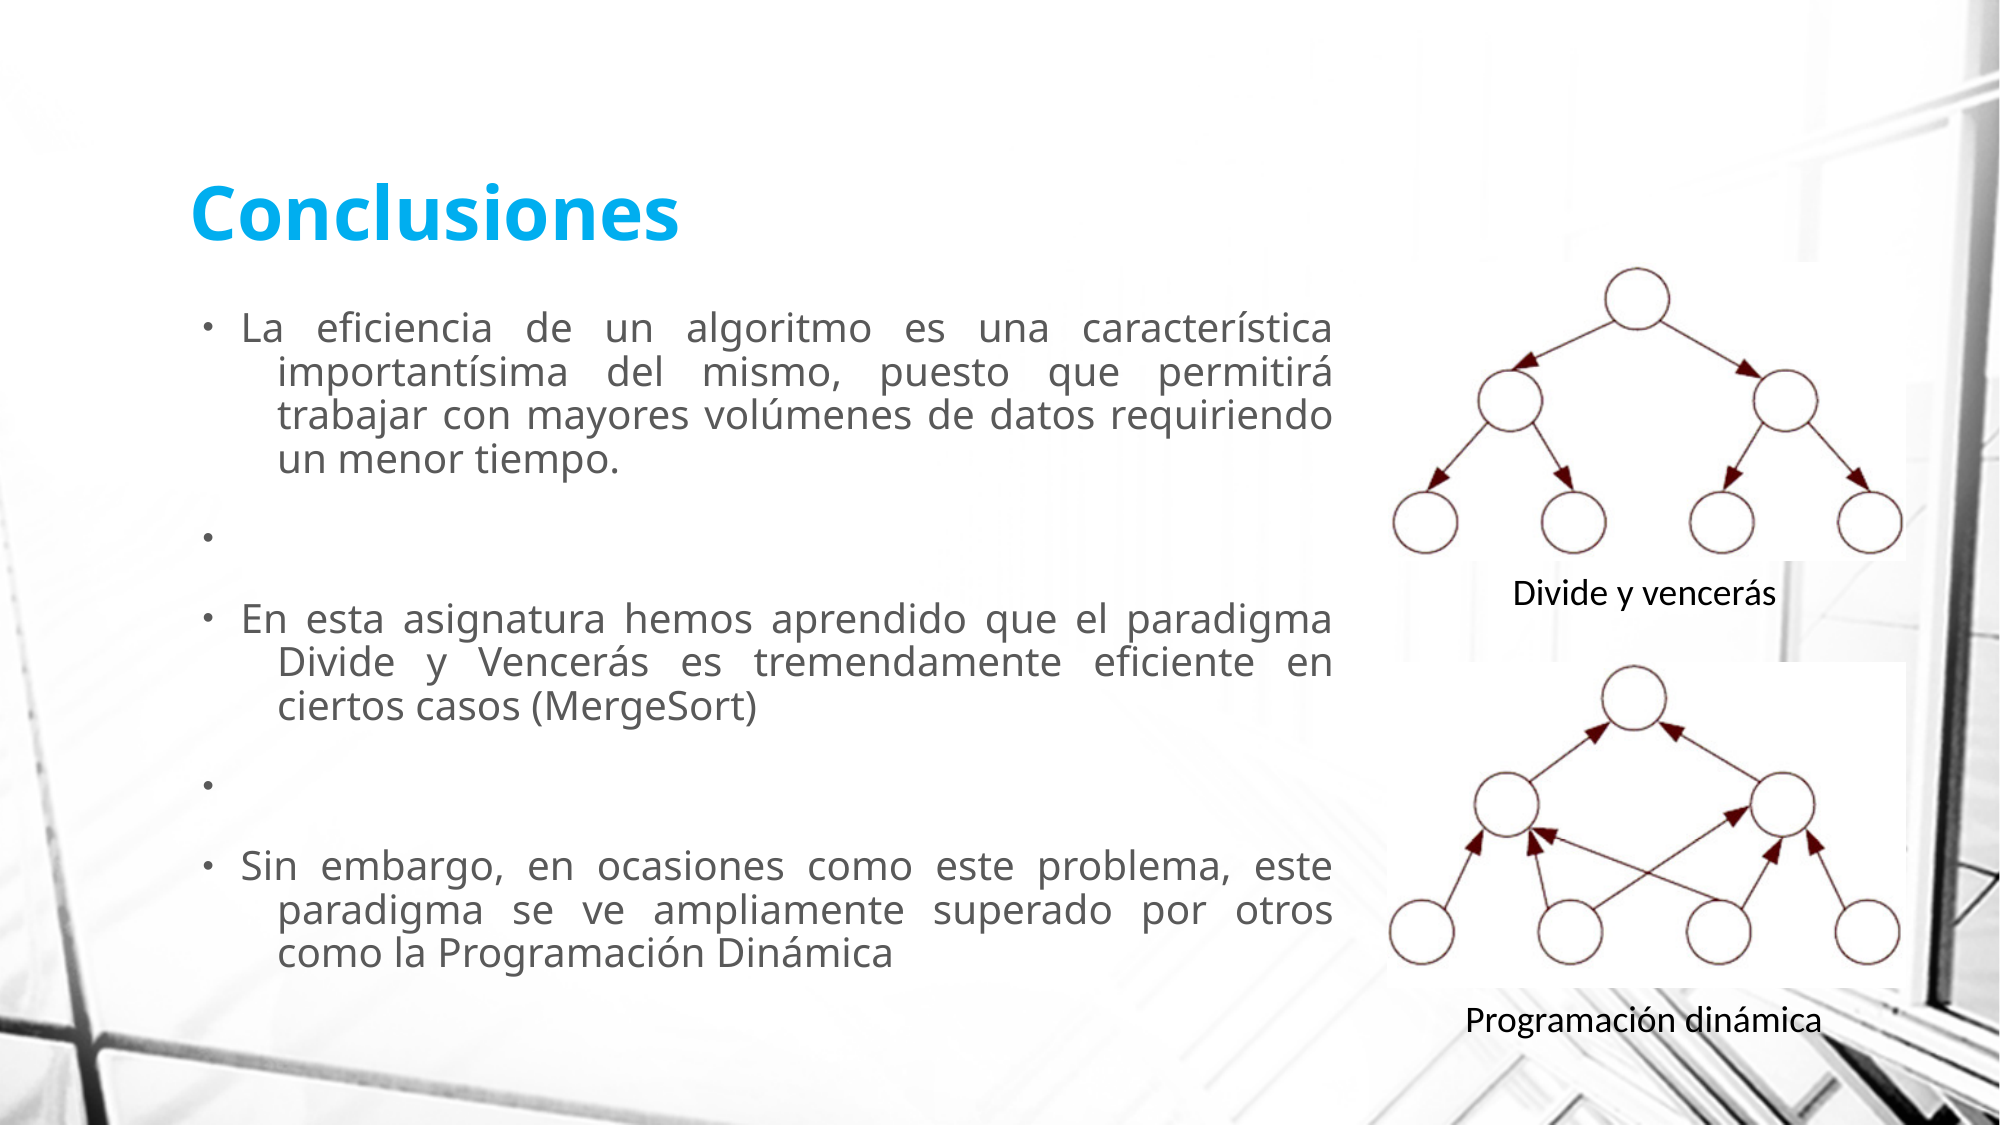

# Conclusiones
La eficiencia de un algoritmo es una característica importantísima del mismo, puesto que permitirá trabajar con mayores volúmenes de datos requiriendo un menor tiempo.
En esta asignatura hemos aprendido que el paradigma Divide y Vencerás es tremendamente eficiente en ciertos casos (MergeSort)
Sin embargo, en ocasiones como este problema, este paradigma se ve ampliamente superado por otros como la Programación Dinámica
Divide y vencerás
Programación dinámica